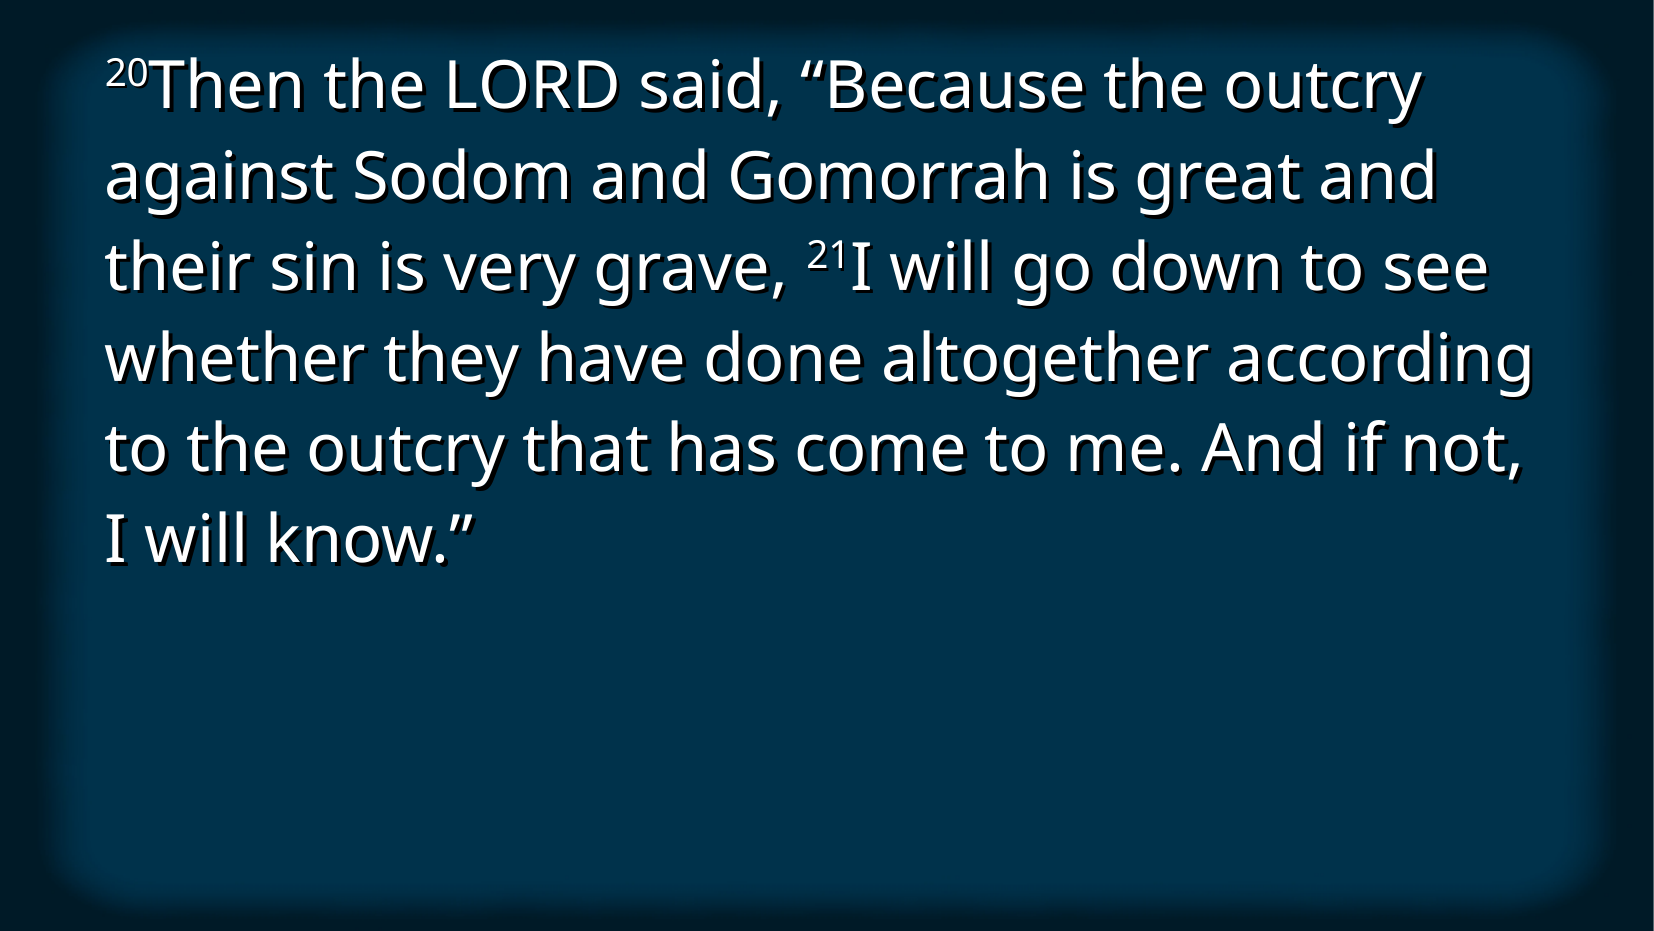

20Then the LORD said, “Because the outcry against Sodom and Gomorrah is great and their sin is very grave, 21I will go down to see whether they have done altogether according to the outcry that has come to me. And if not, I will know.”